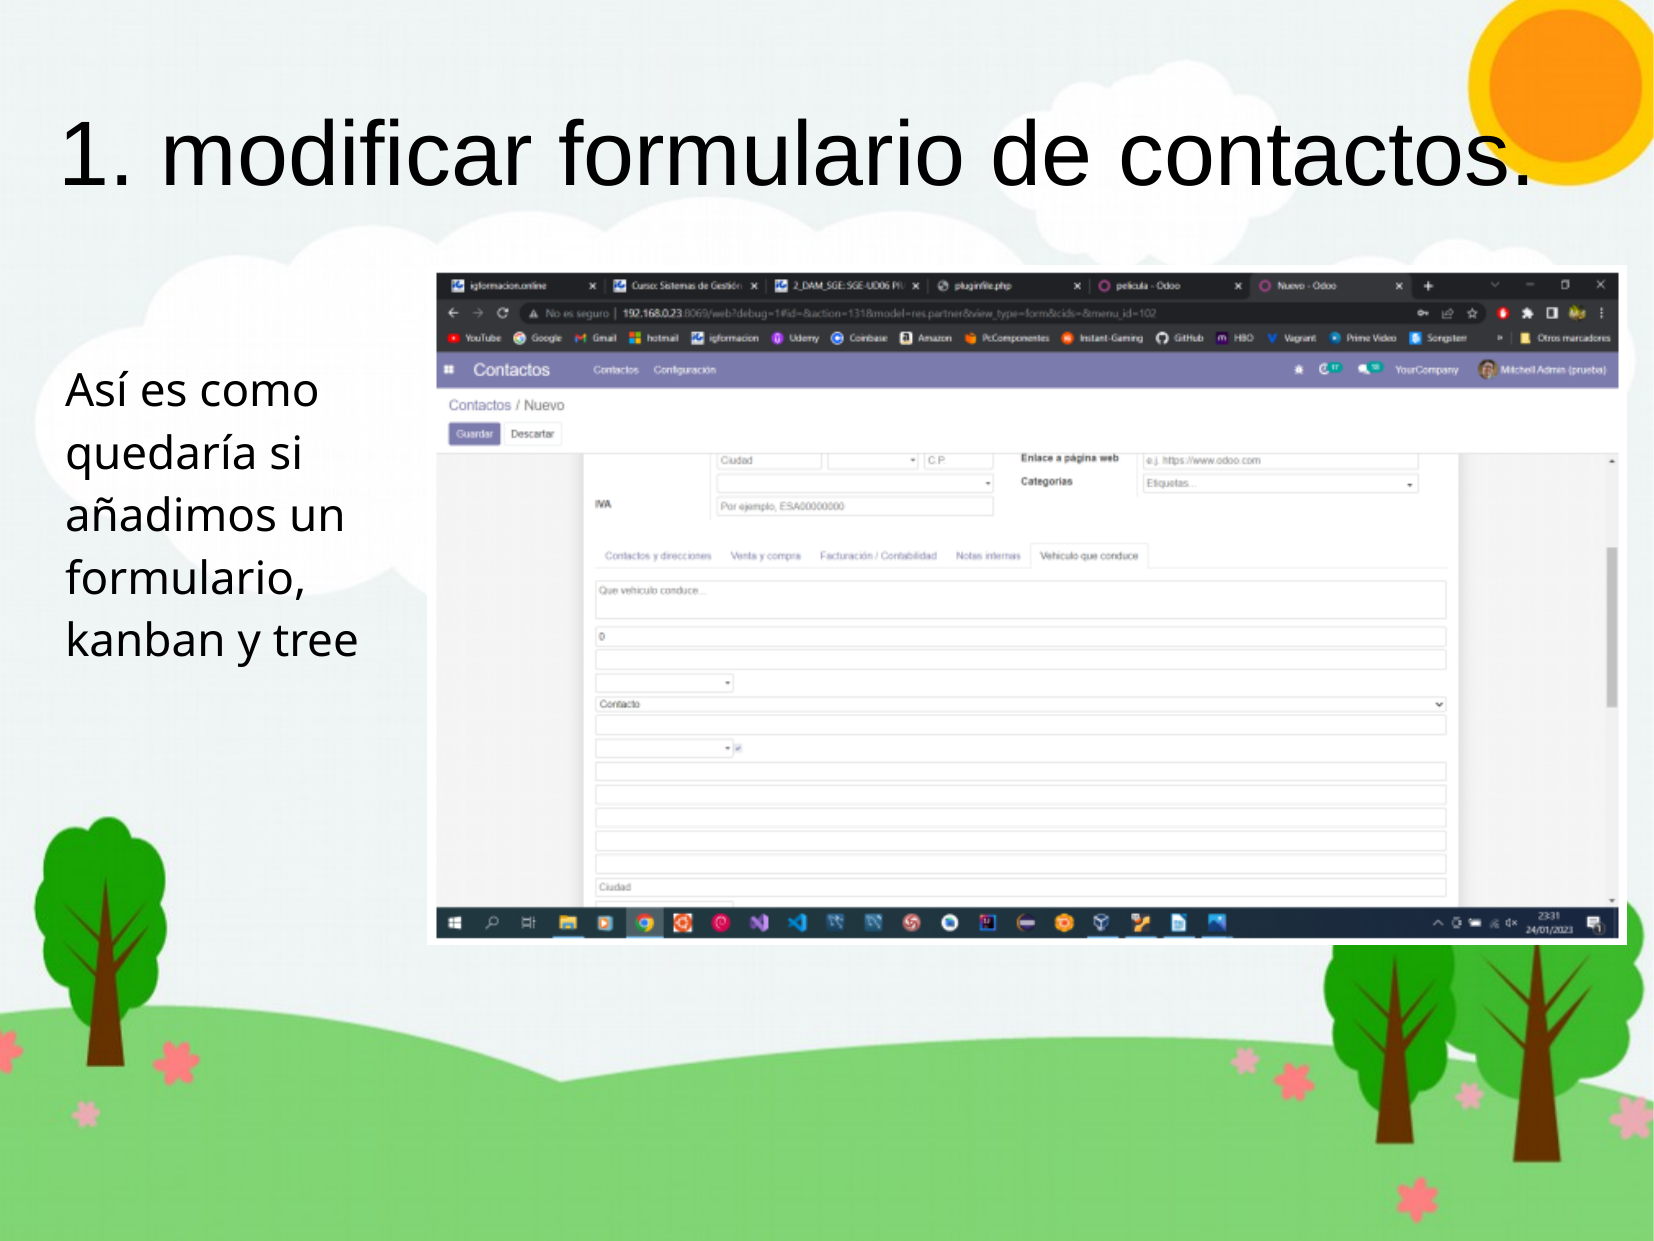

# 1. modificar formulario de contactos.
Así es como quedaría si añadimos un formulario, kanban y tree